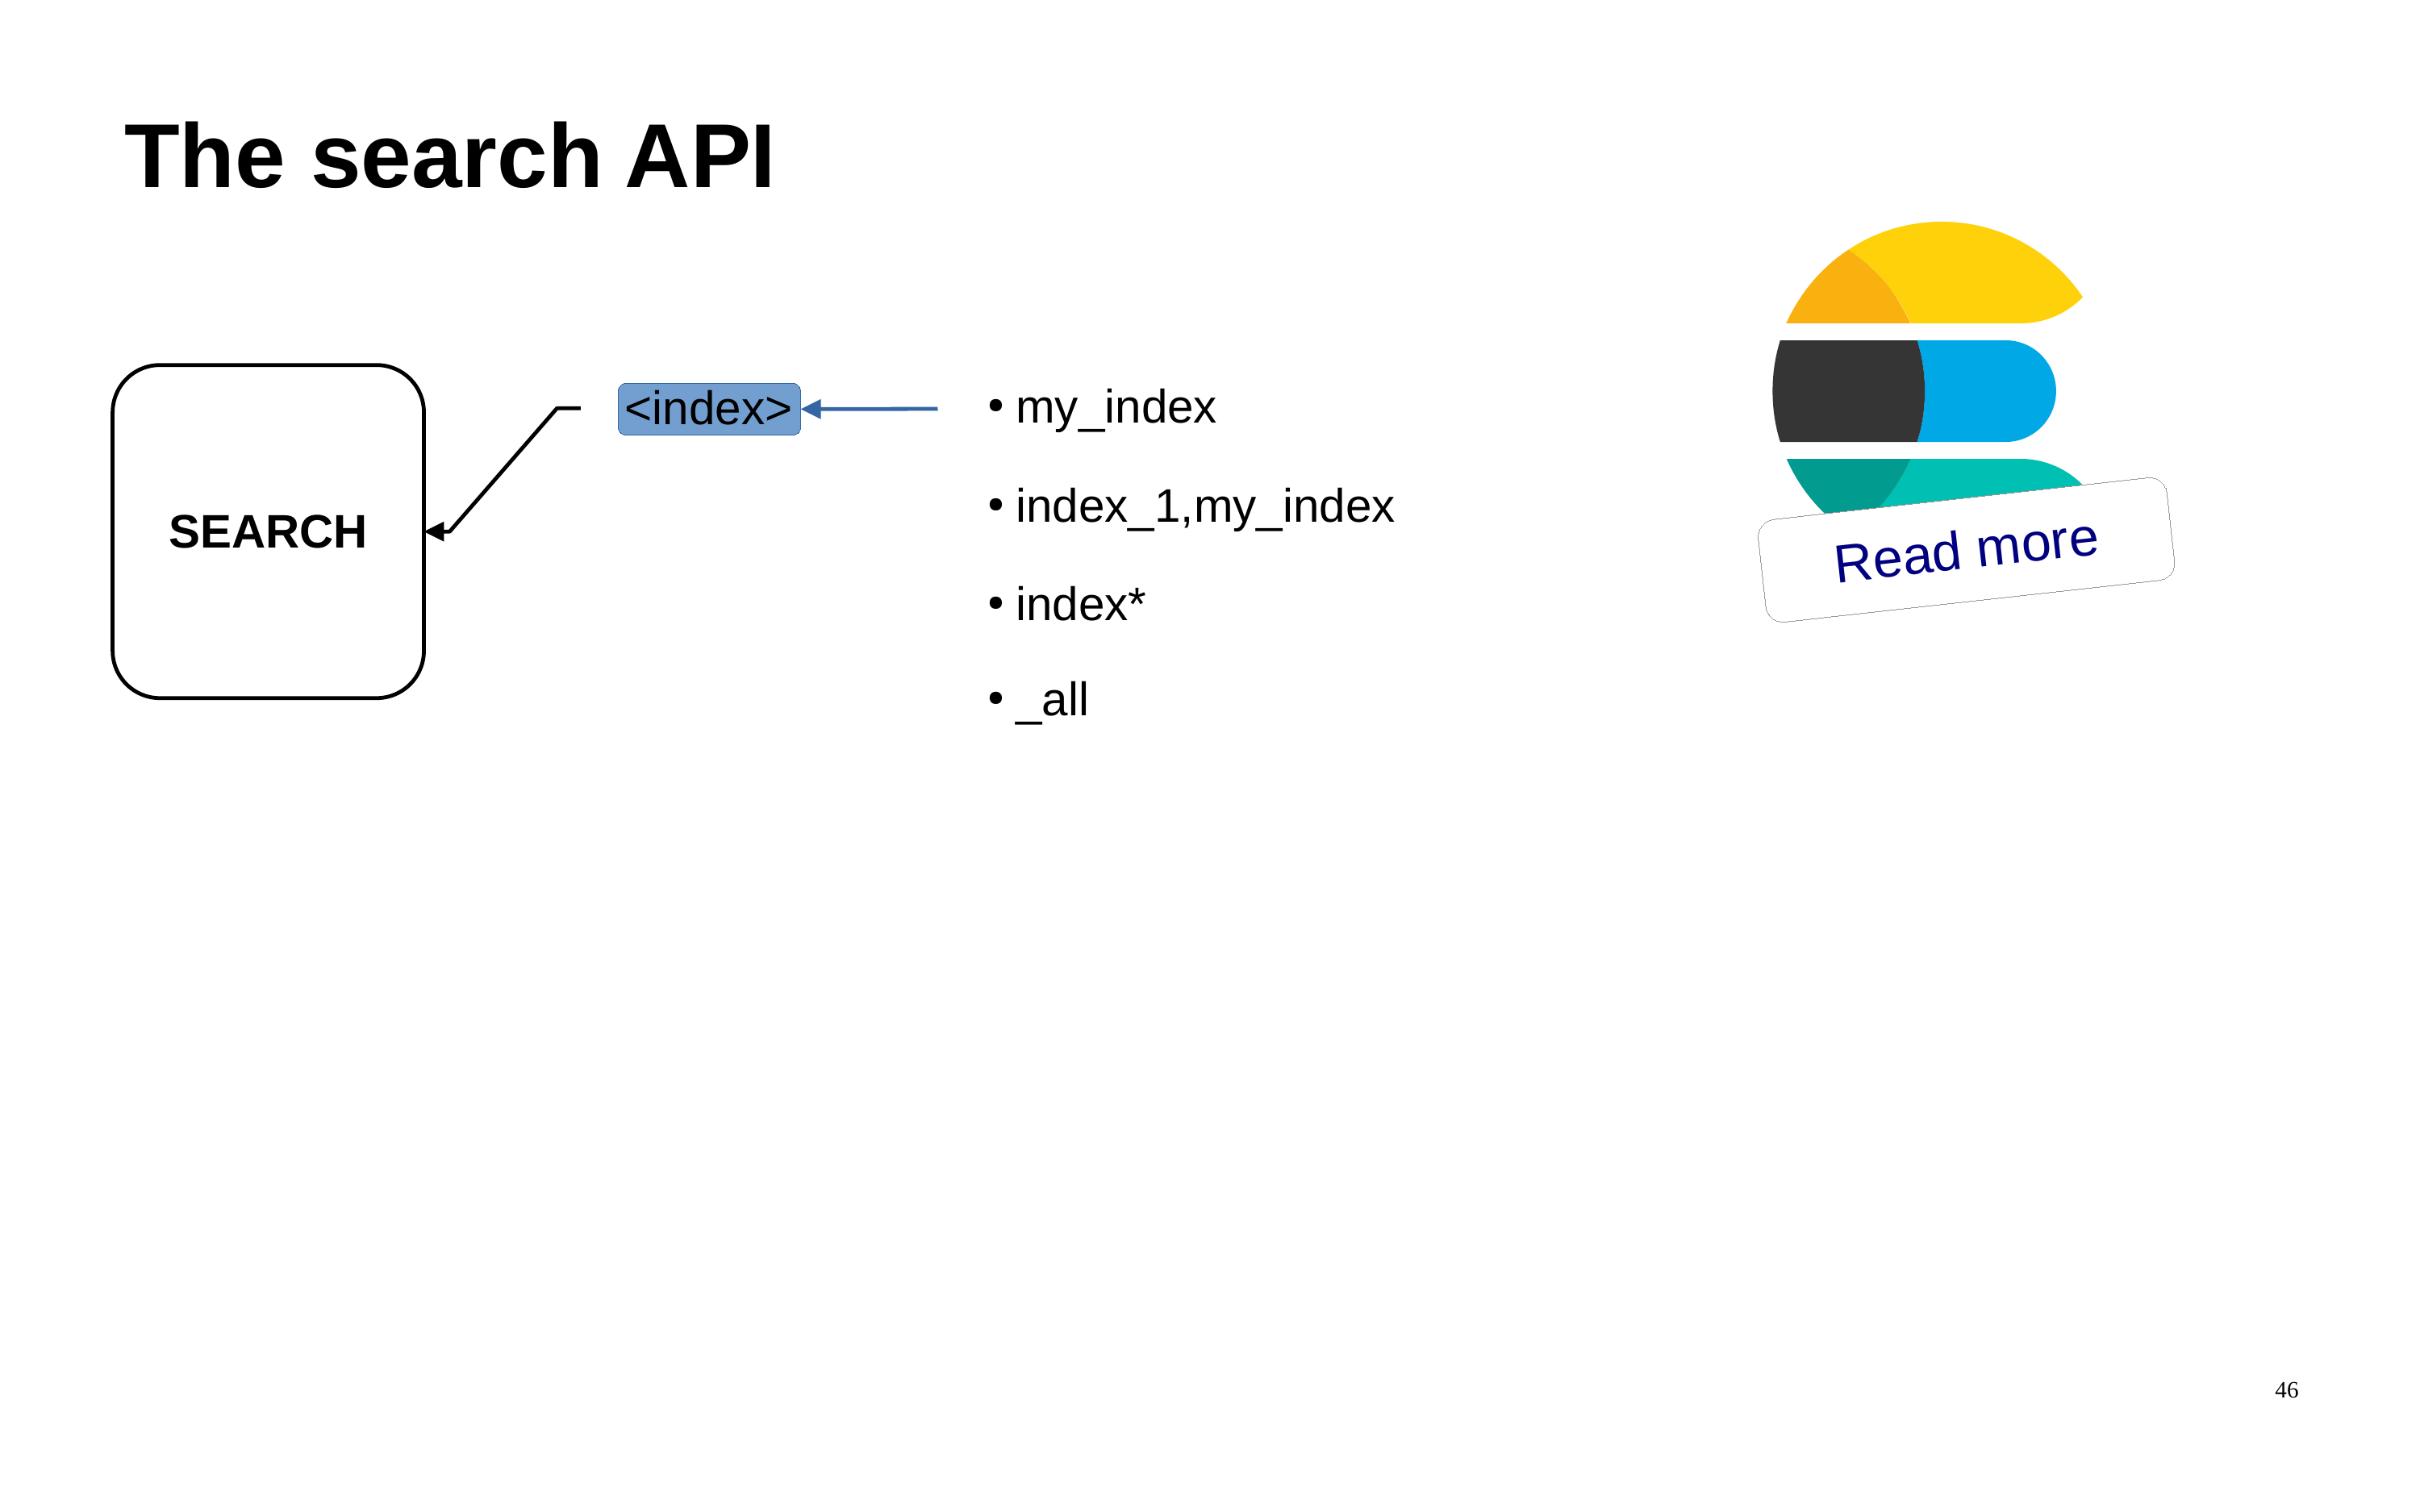

The search API
my_index
index_1,my_index
index*
_all
SEARCH
<index>
Read more
46